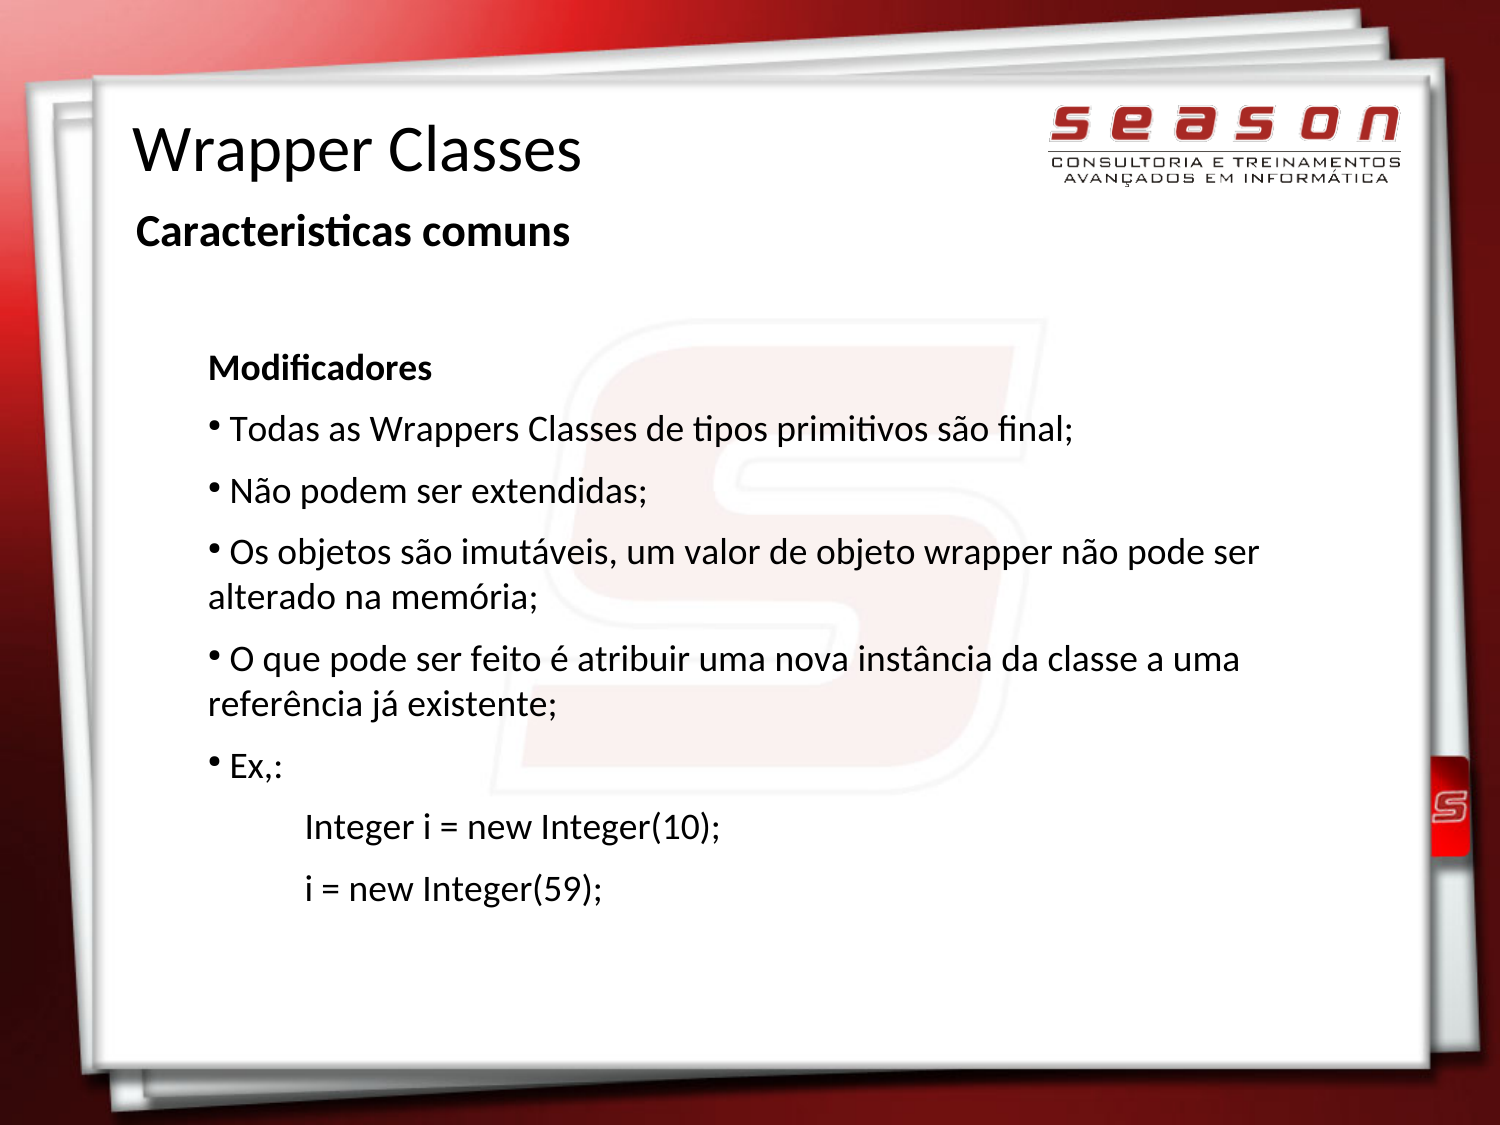

# Wrapper Classes
Caracteristicas comuns
Modificadores
 Todas as Wrappers Classes de tipos primitivos são final;
 Não podem ser extendidas;
 Os objetos são imutáveis, um valor de objeto wrapper não pode ser alterado na memória;
 O que pode ser feito é atribuir uma nova instância da classe a uma referência já existente;
 Ex,:
 Integer i = new Integer(10);
 i = new Integer(59);